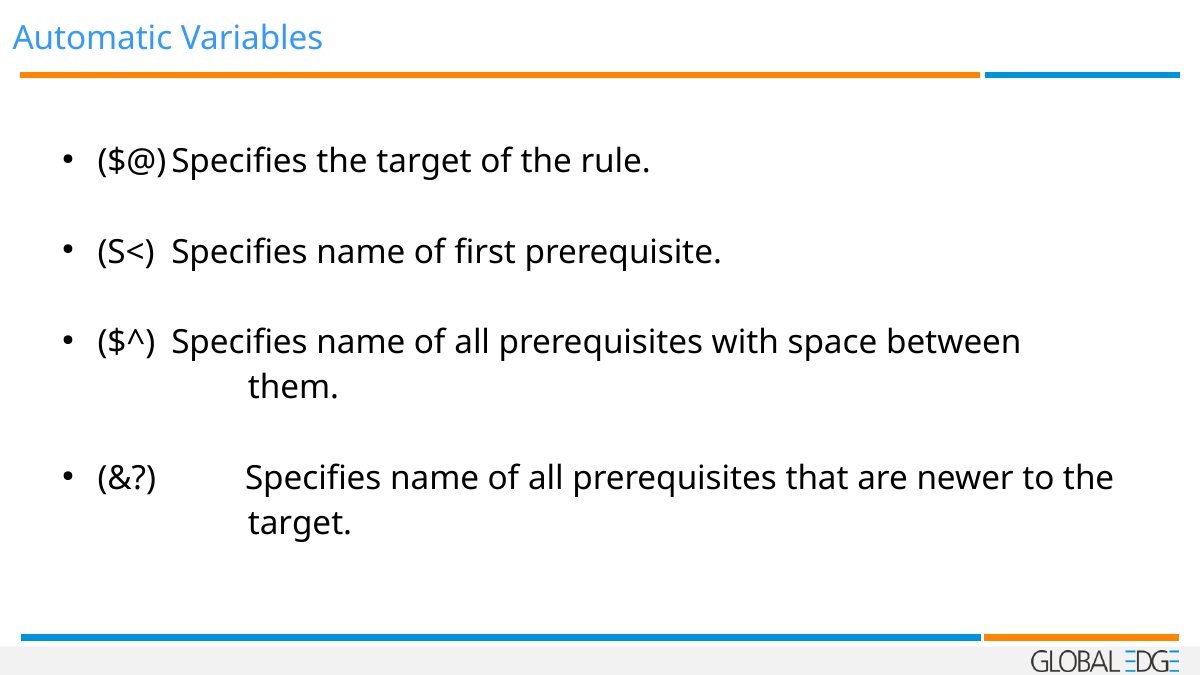

# Automatic Variables
($@)	Specifies the target of the rule.
(S<)	Specifies name of first prerequisite.
($^)	Specifies name of all prerequisites with space between
 them.
(&?)		Specifies name of all prerequisites that are newer to the
 target.